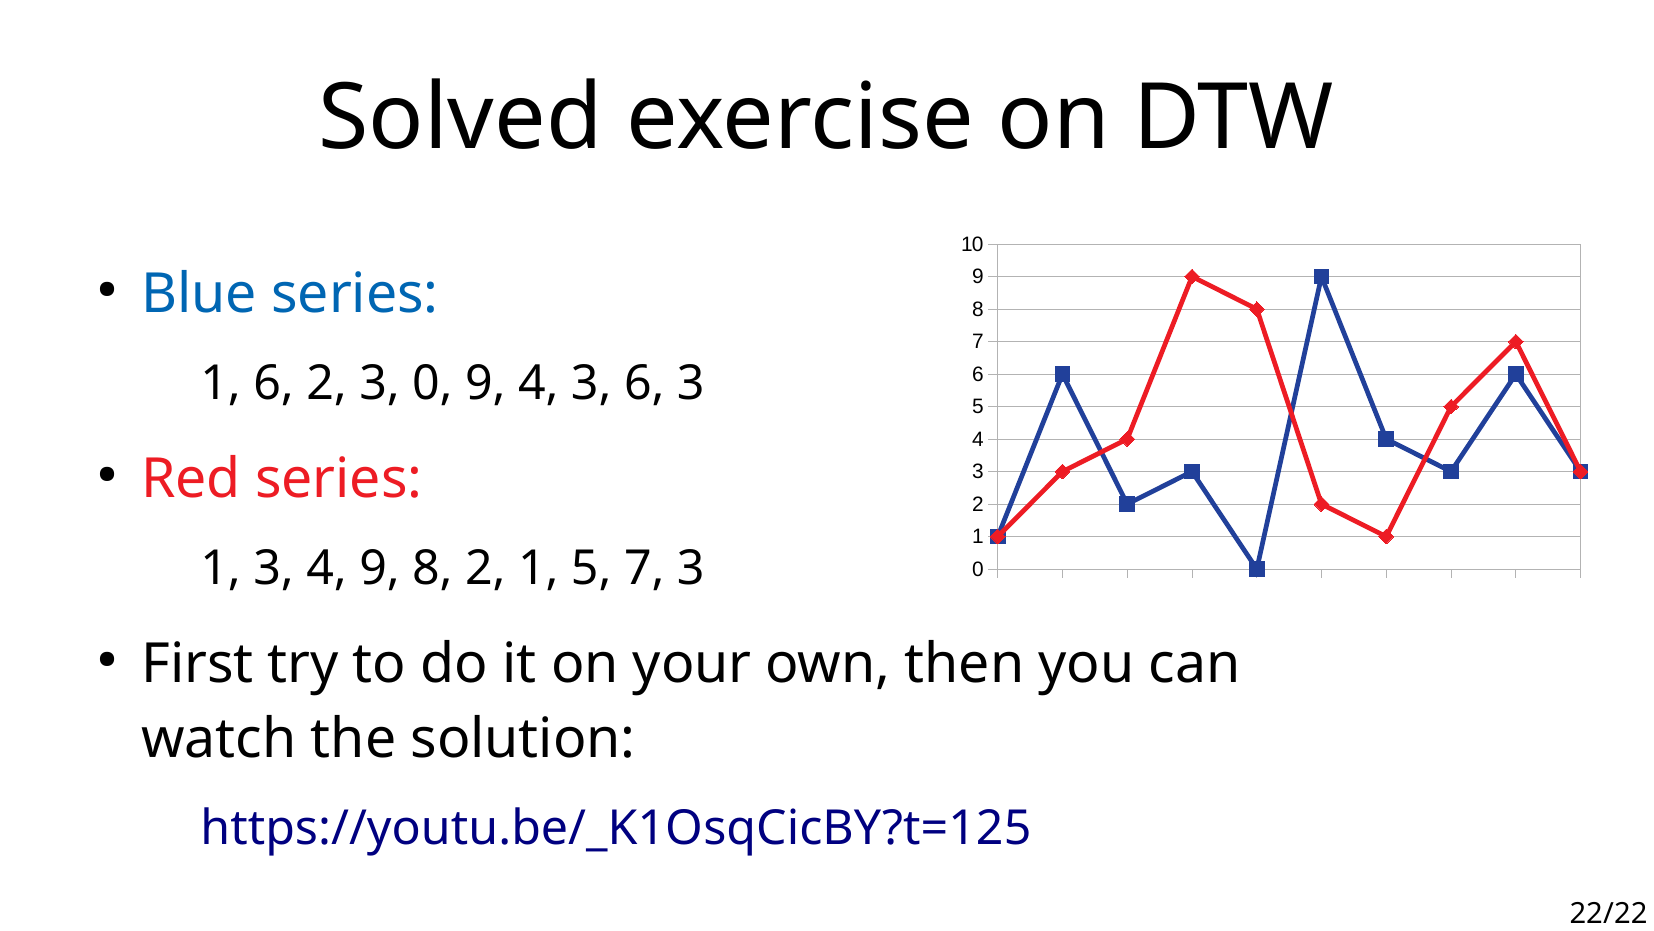

# Solved exercise on DTW
### Chart
| Category | Column 1 | Column 2 |
|---|---|---|
| None | 1.0 | 1.0 |
| None | 6.0 | 3.0 |
| None | 2.0 | 4.0 |
| None | 3.0 | 9.0 |
| None | 0.0 | 8.0 |
| None | 9.0 | 2.0 |
| None | 4.0 | 1.0 |
| None | 3.0 | 5.0 |
| None | 6.0 | 7.0 |
| None | 3.0 | 3.0 |Blue series:
1, 6, 2, 3, 0, 9, 4, 3, 6, 3
Red series:
1, 3, 4, 9, 8, 2, 1, 5, 7, 3
First try to do it on your own, then you can watch the solution:
https://youtu.be/_K1OsqCicBY?t=125
22